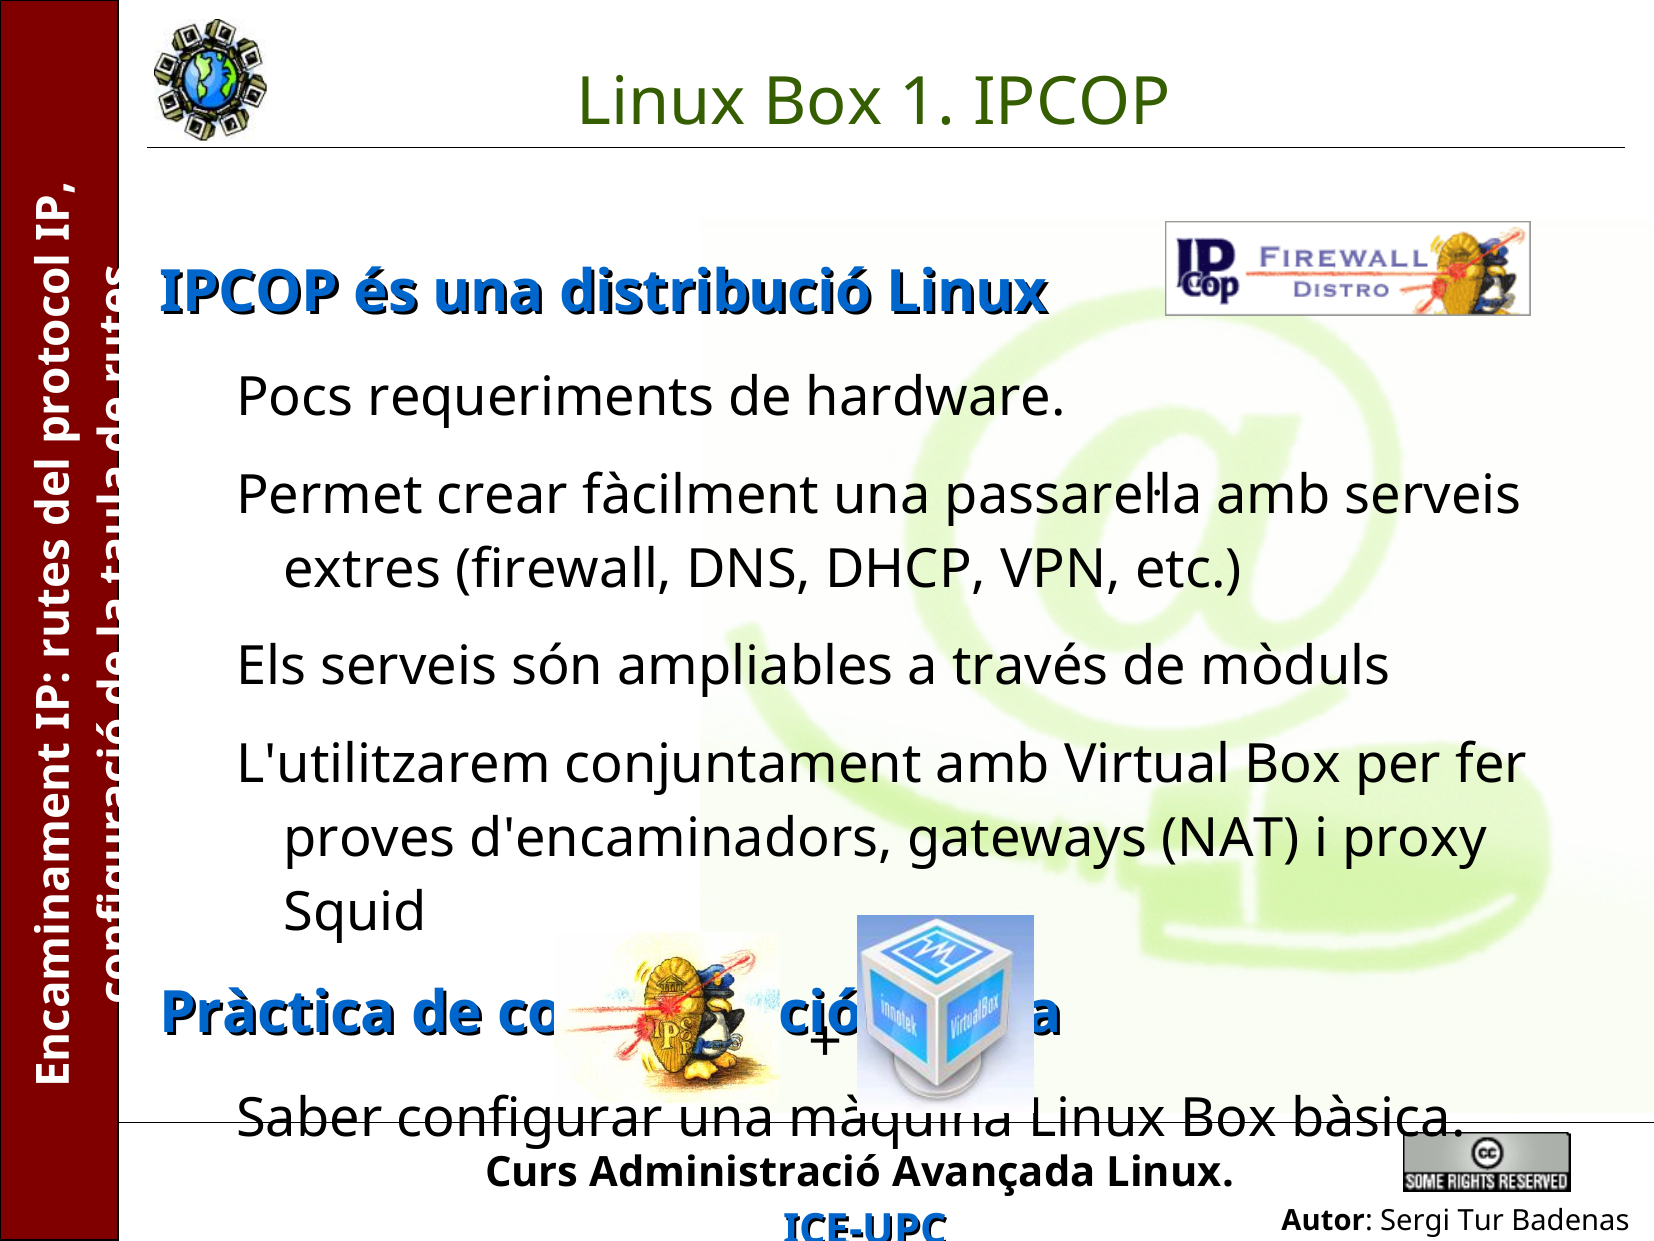

# Linux Box 1. IPCOP
IPCOP és una distribució Linux
Pocs requeriments de hardware.
Permet crear fàcilment una passarel·la amb serveis extres (firewall, DNS, DHCP, VPN, etc.)
Els serveis són ampliables a través de mòduls
L'utilitzarem conjuntament amb Virtual Box per fer proves d'encaminadors, gateways (NAT) i proxy Squid
Pràctica de configuració bàsica
Saber configurar una màquina Linux Box bàsica.
+